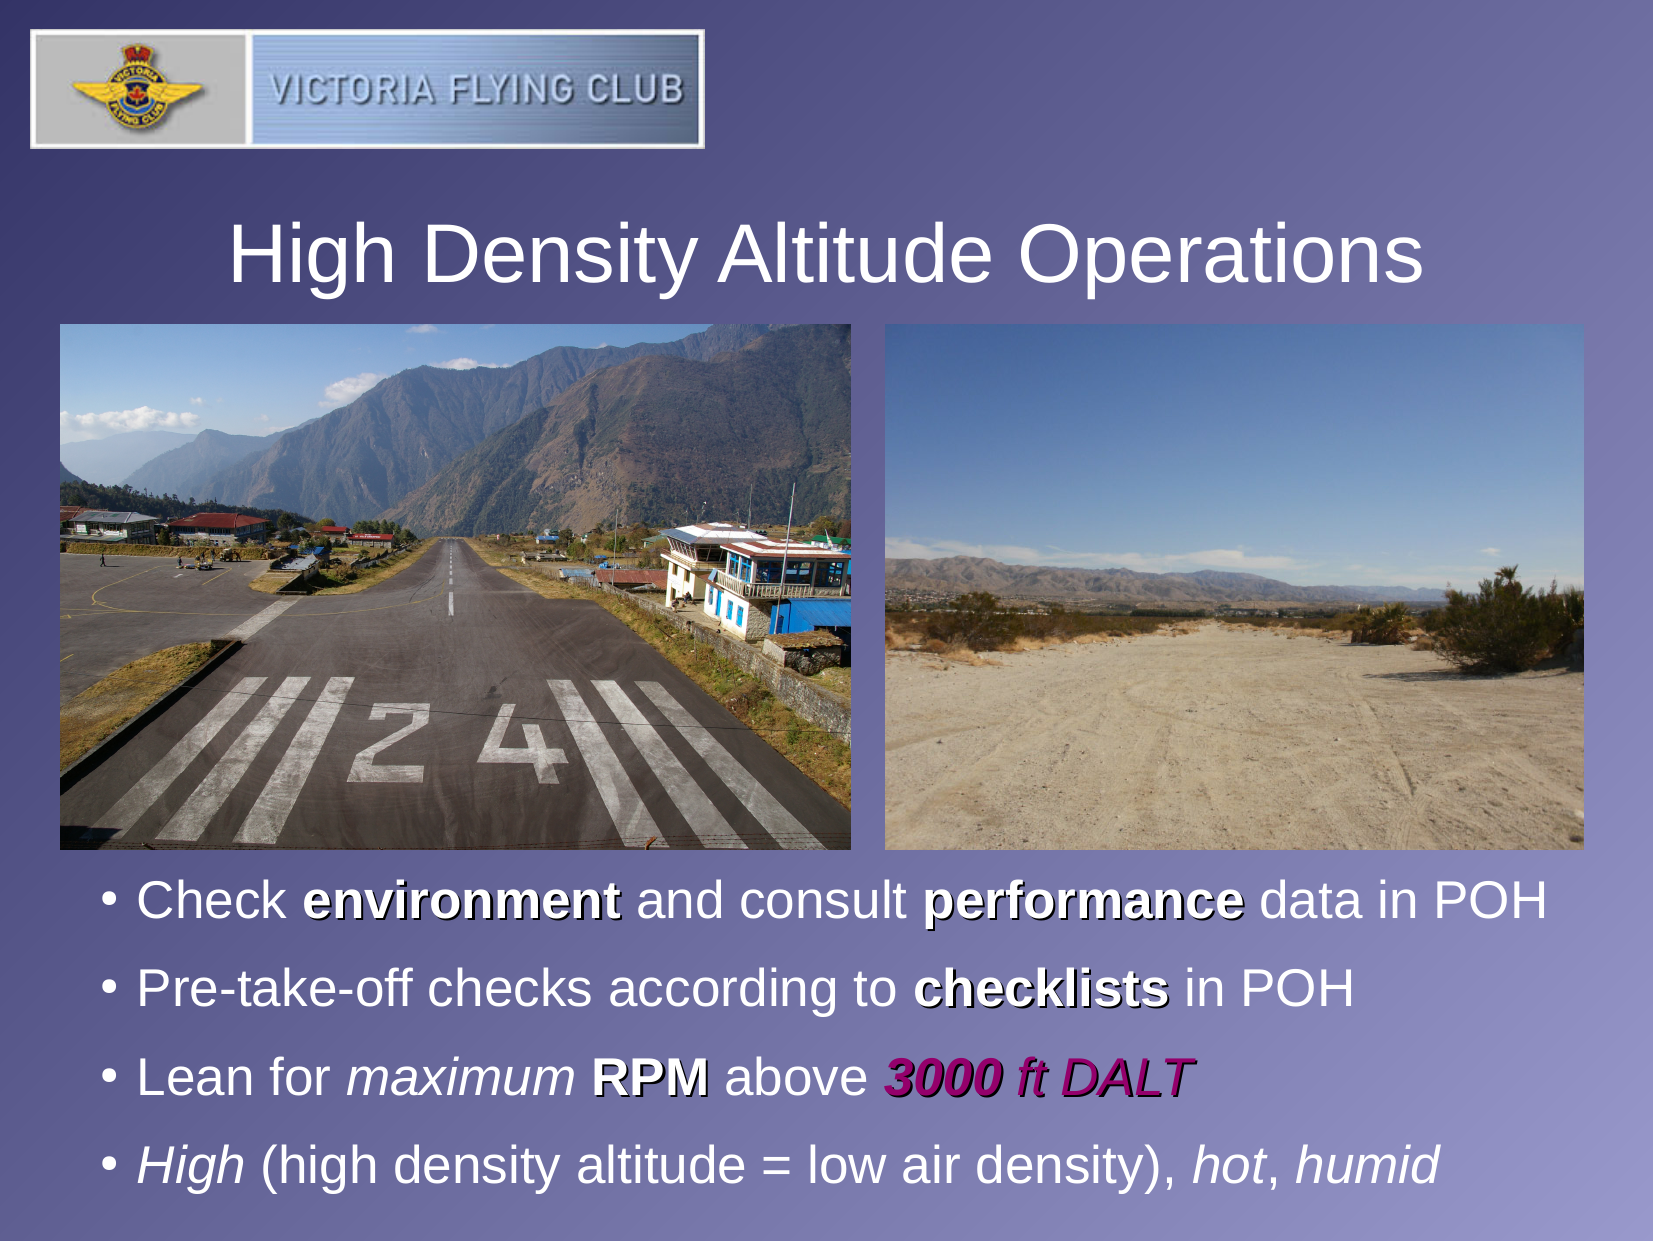

# High Density Altitude Operations
Check environment and consult performance data in POH
Pre-take-off checks according to checklists in POH
Lean for maximum RPM above 3000 ft DALT
High (high density altitude = low air density), hot, humid